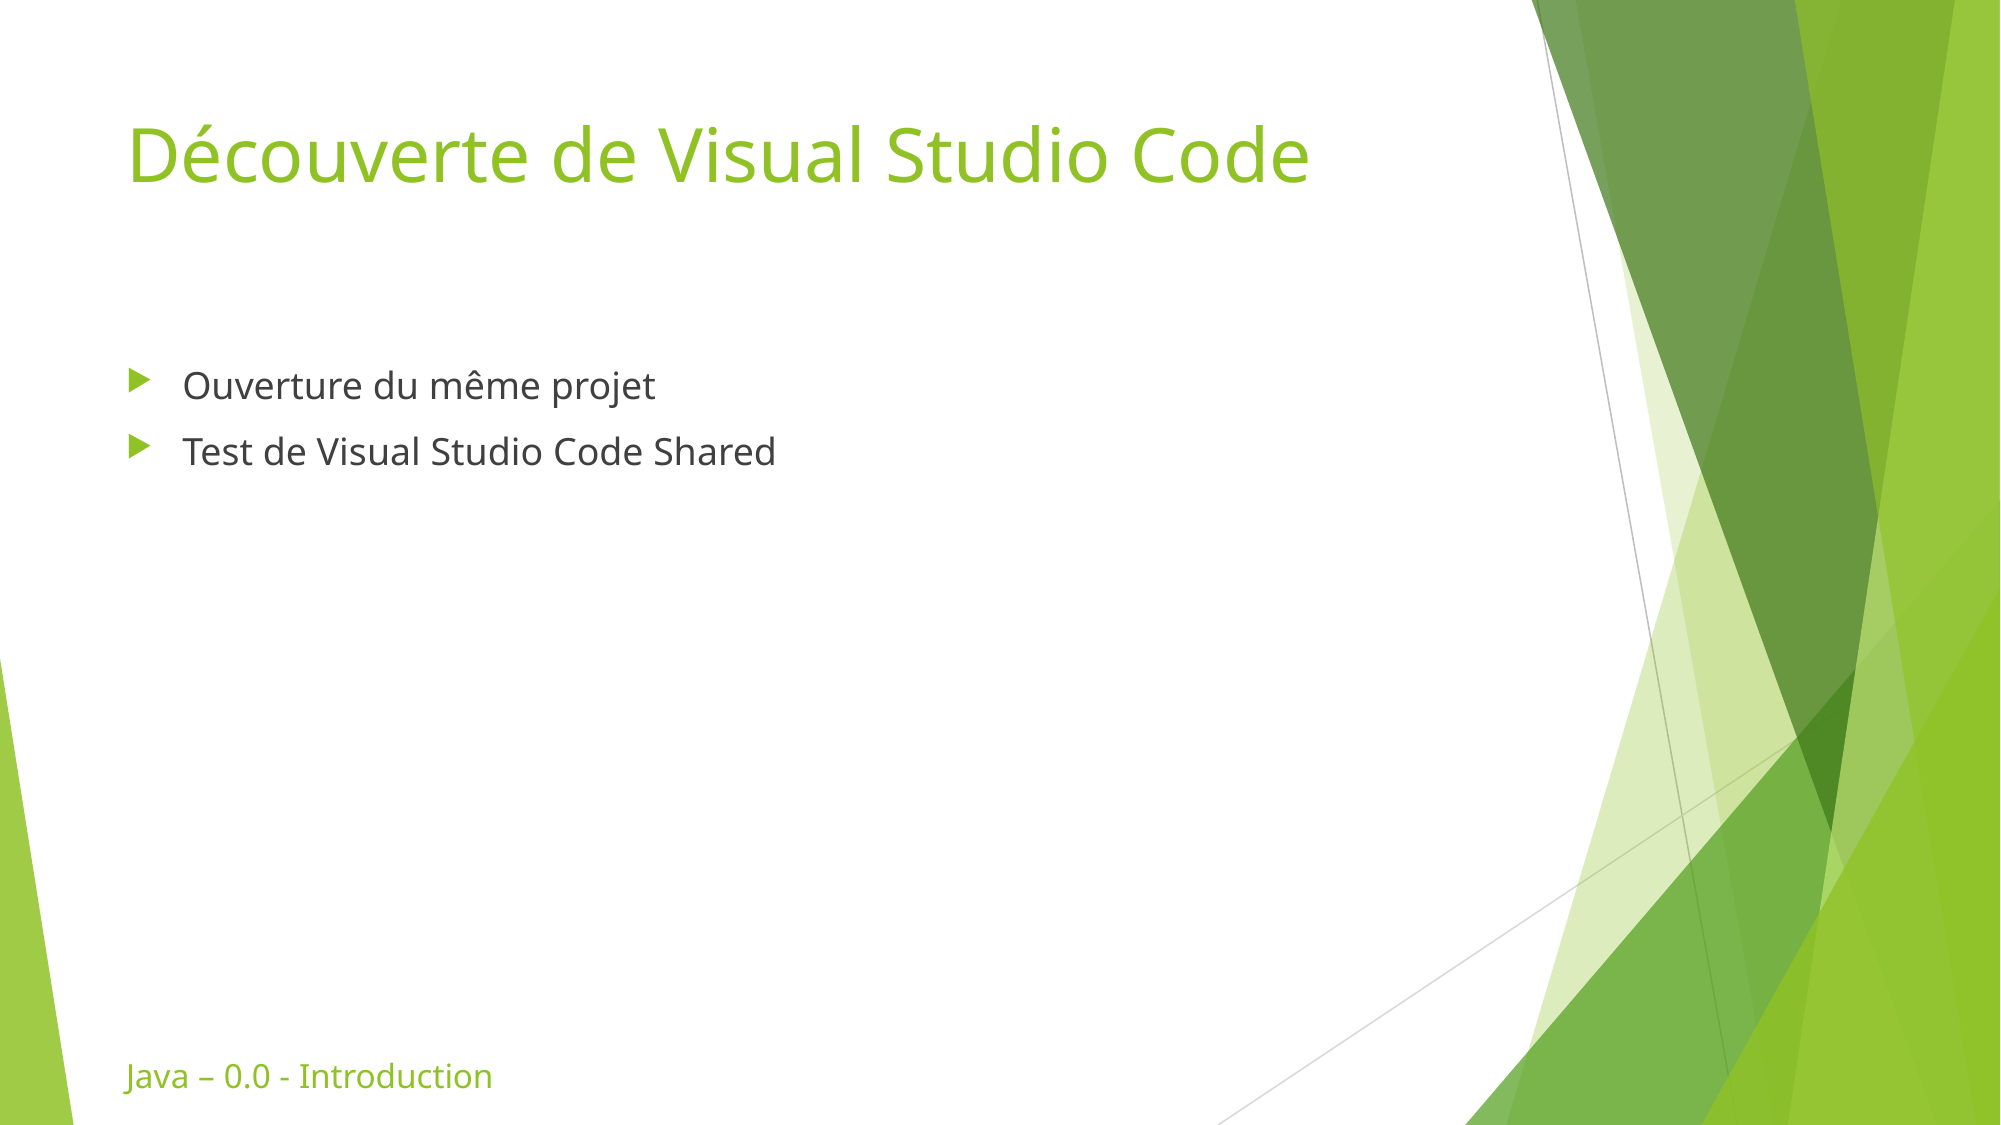

# Découverte de Visual Studio Code
Ouverture du même projet
Test de Visual Studio Code Shared
Java – 0.0 - Introduction